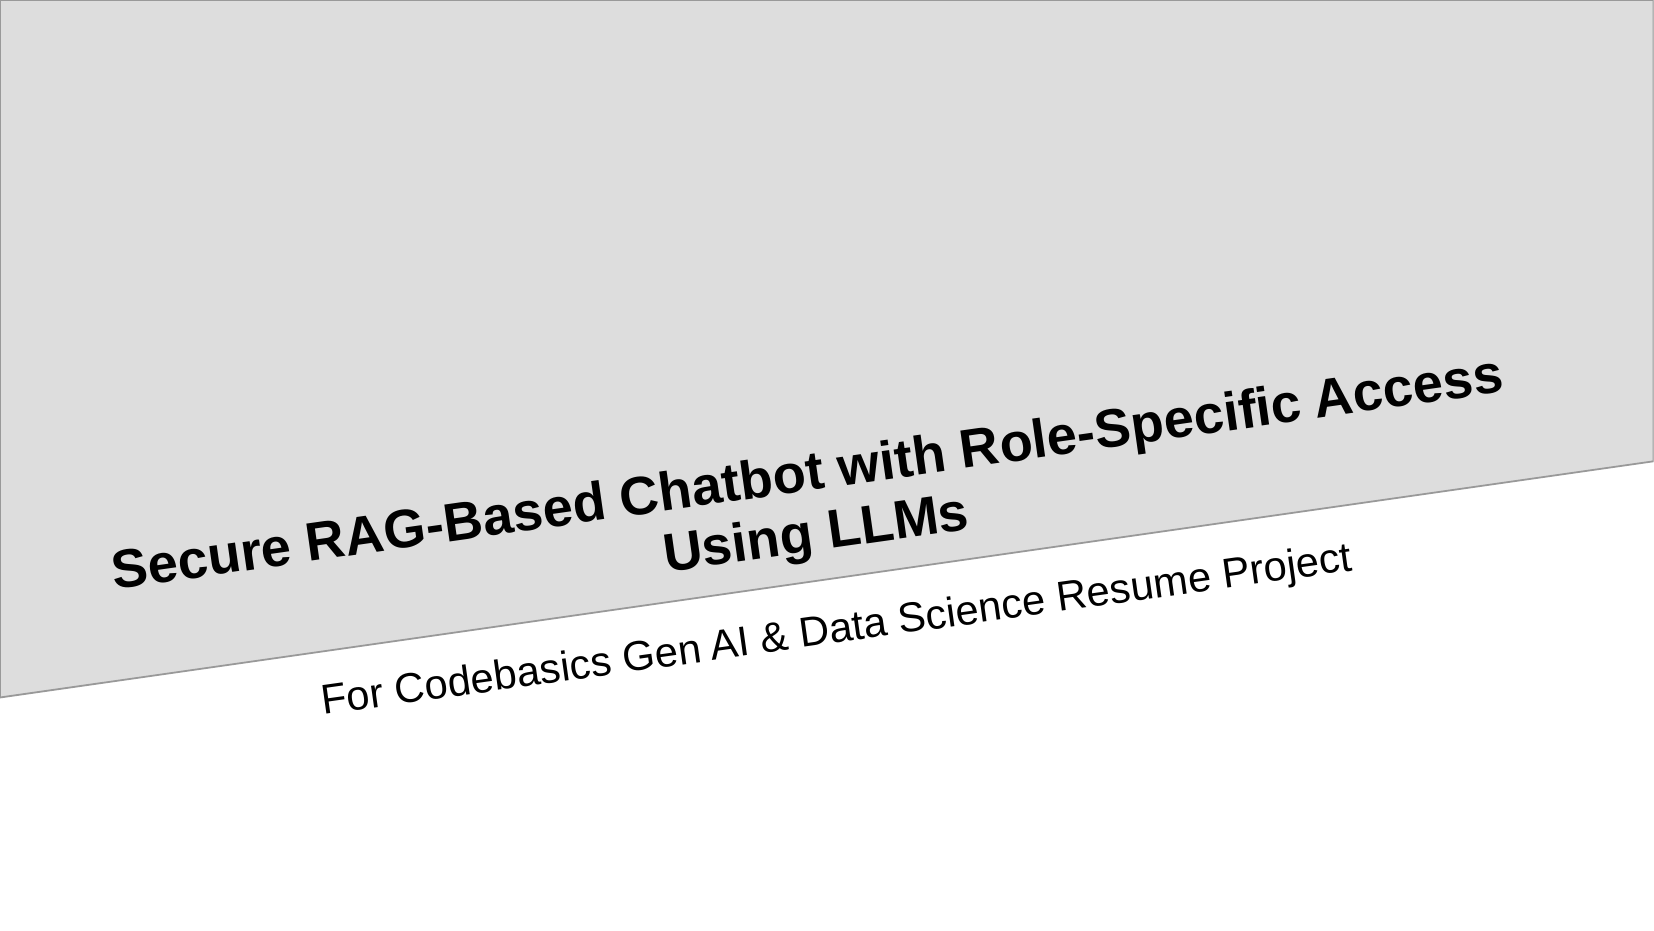

# Secure RAG-Based Chatbot with Role-Specific Access Using LLMs
 For Codebasics Gen AI & Data Science Resume Project